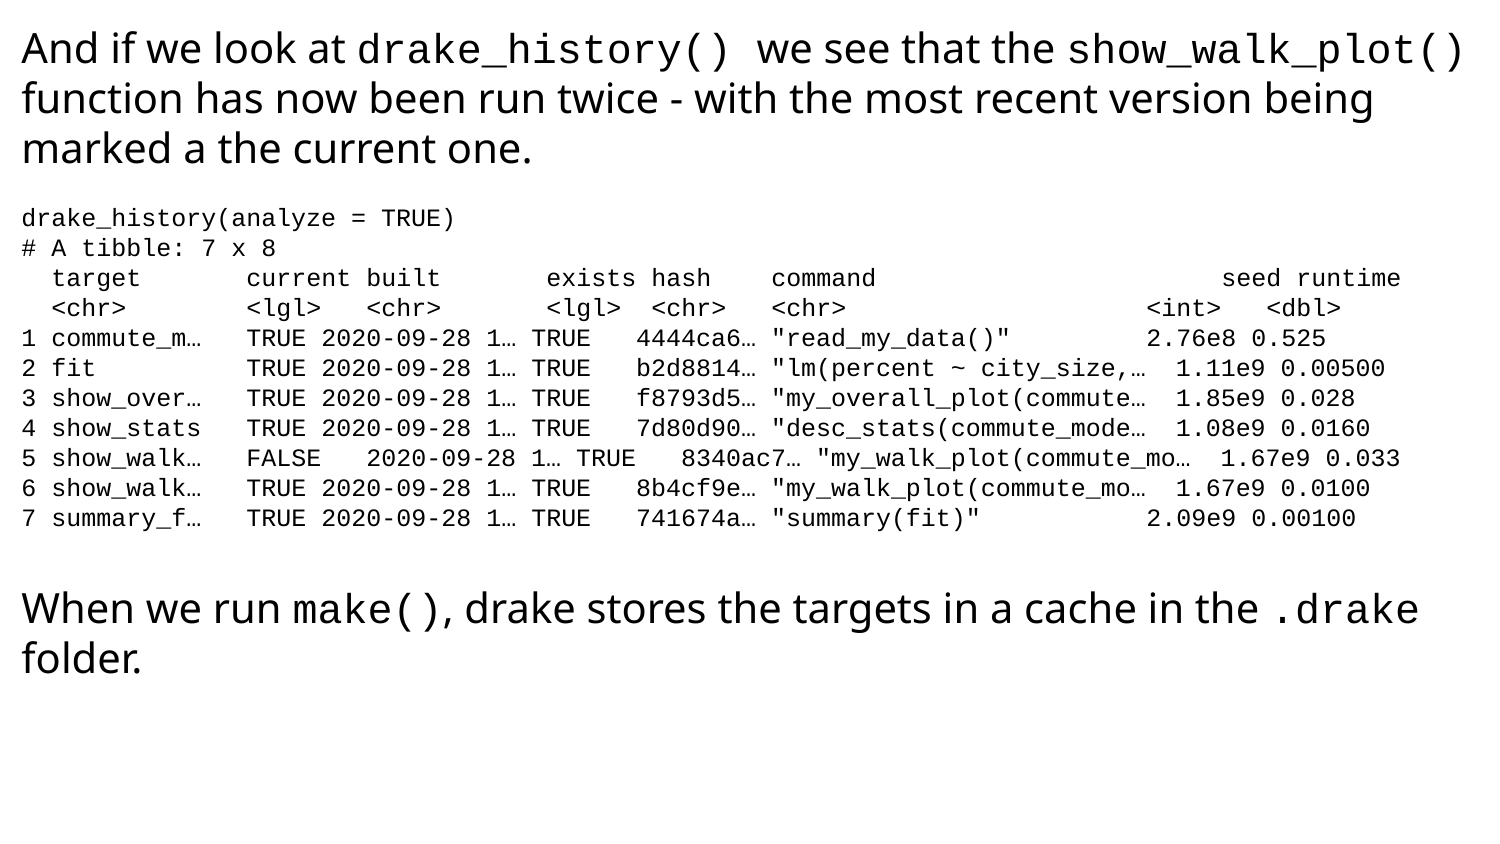

And if we look at drake_history() we see that the show_walk_plot() function has now been run twice - with the most recent version being marked a the current one.
drake_history(analyze = TRUE)
# A tibble: 7 x 8
 target 		current built 	exists hash 	command 	seed runtime
 <chr> 		<lgl> <chr> 	<lgl> <chr>	<chr> 	<int> <dbl>
1 commute_m… 	TRUE	2020-09-28 1… TRUE 4444ca6… "read_my_data()" 	2.76e8 0.525
2 fit 		TRUE	2020-09-28 1… TRUE b2d8814… "lm(percent ~ city_size,… 1.11e9 0.00500
3 show_over… 	TRUE	2020-09-28 1… TRUE f8793d5… "my_overall_plot(commute… 1.85e9 0.028
4 show_stats 	TRUE	2020-09-28 1… TRUE 7d80d90… "desc_stats(commute_mode… 1.08e9 0.0160
5 show_walk… 	FALSE 2020-09-28 1… TRUE 8340ac7… "my_walk_plot(commute_mo… 1.67e9 0.033
6 show_walk… 	TRUE	2020-09-28 1… TRUE 8b4cf9e… "my_walk_plot(commute_mo… 1.67e9 0.0100
7 summary_f… 	TRUE	2020-09-28 1… TRUE 741674a… "summary(fit)" 	2.09e9 0.00100
When we run make(), drake stores the targets in a cache in the .drake folder.